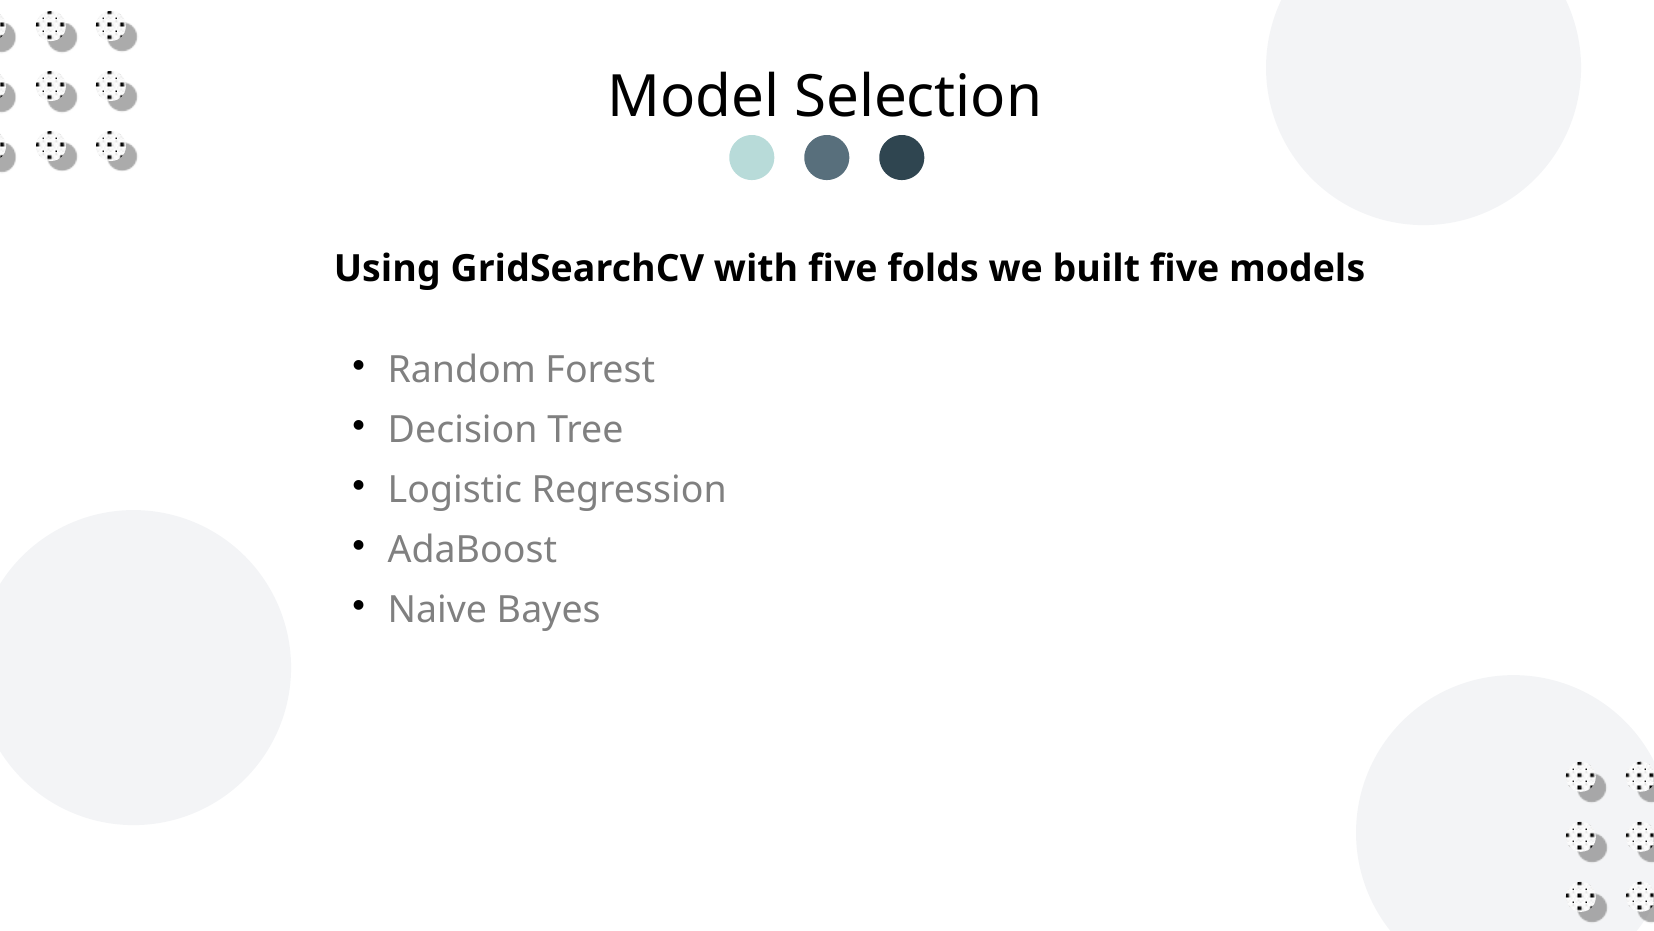

Model Selection
Using GridSearchCV with five folds we built five models
Random Forest
Decision Tree
Logistic Regression
AdaBoost
Naive Bayes